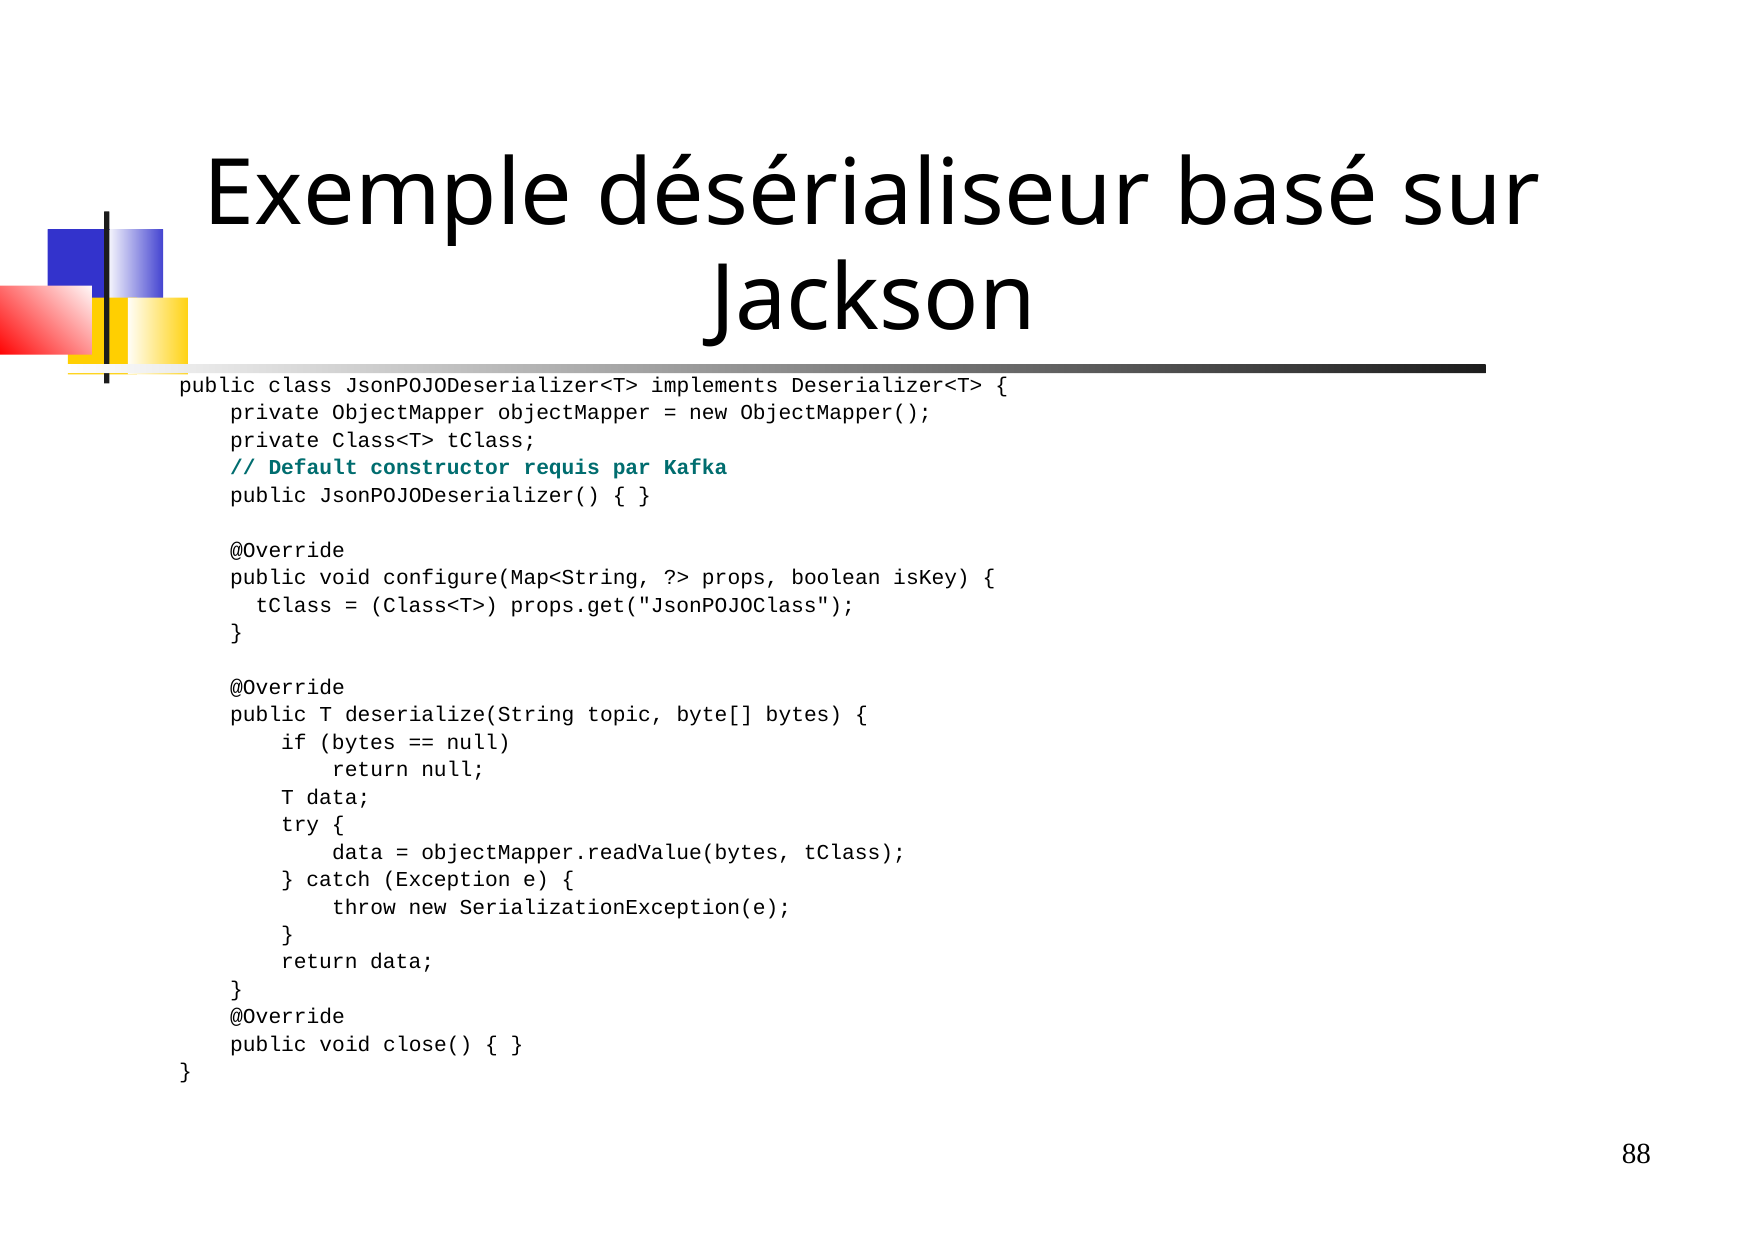

# Exemple désérialiseur basé sur Jackson
public class JsonPOJODeserializer<T> implements Deserializer<T> {
 private ObjectMapper objectMapper = new ObjectMapper();
 private Class<T> tClass;
 // Default constructor requis par Kafka
 public JsonPOJODeserializer() { }
 @Override
 public void configure(Map<String, ?> props, boolean isKey) {
 tClass = (Class<T>) props.get("JsonPOJOClass");
 }
 @Override
 public T deserialize(String topic, byte[] bytes) {
 if (bytes == null)
 return null;
 T data;
 try {
 data = objectMapper.readValue(bytes, tClass);
 } catch (Exception e) {
 throw new SerializationException(e);
 }
 return data;
 }
 @Override
 public void close() { }
}